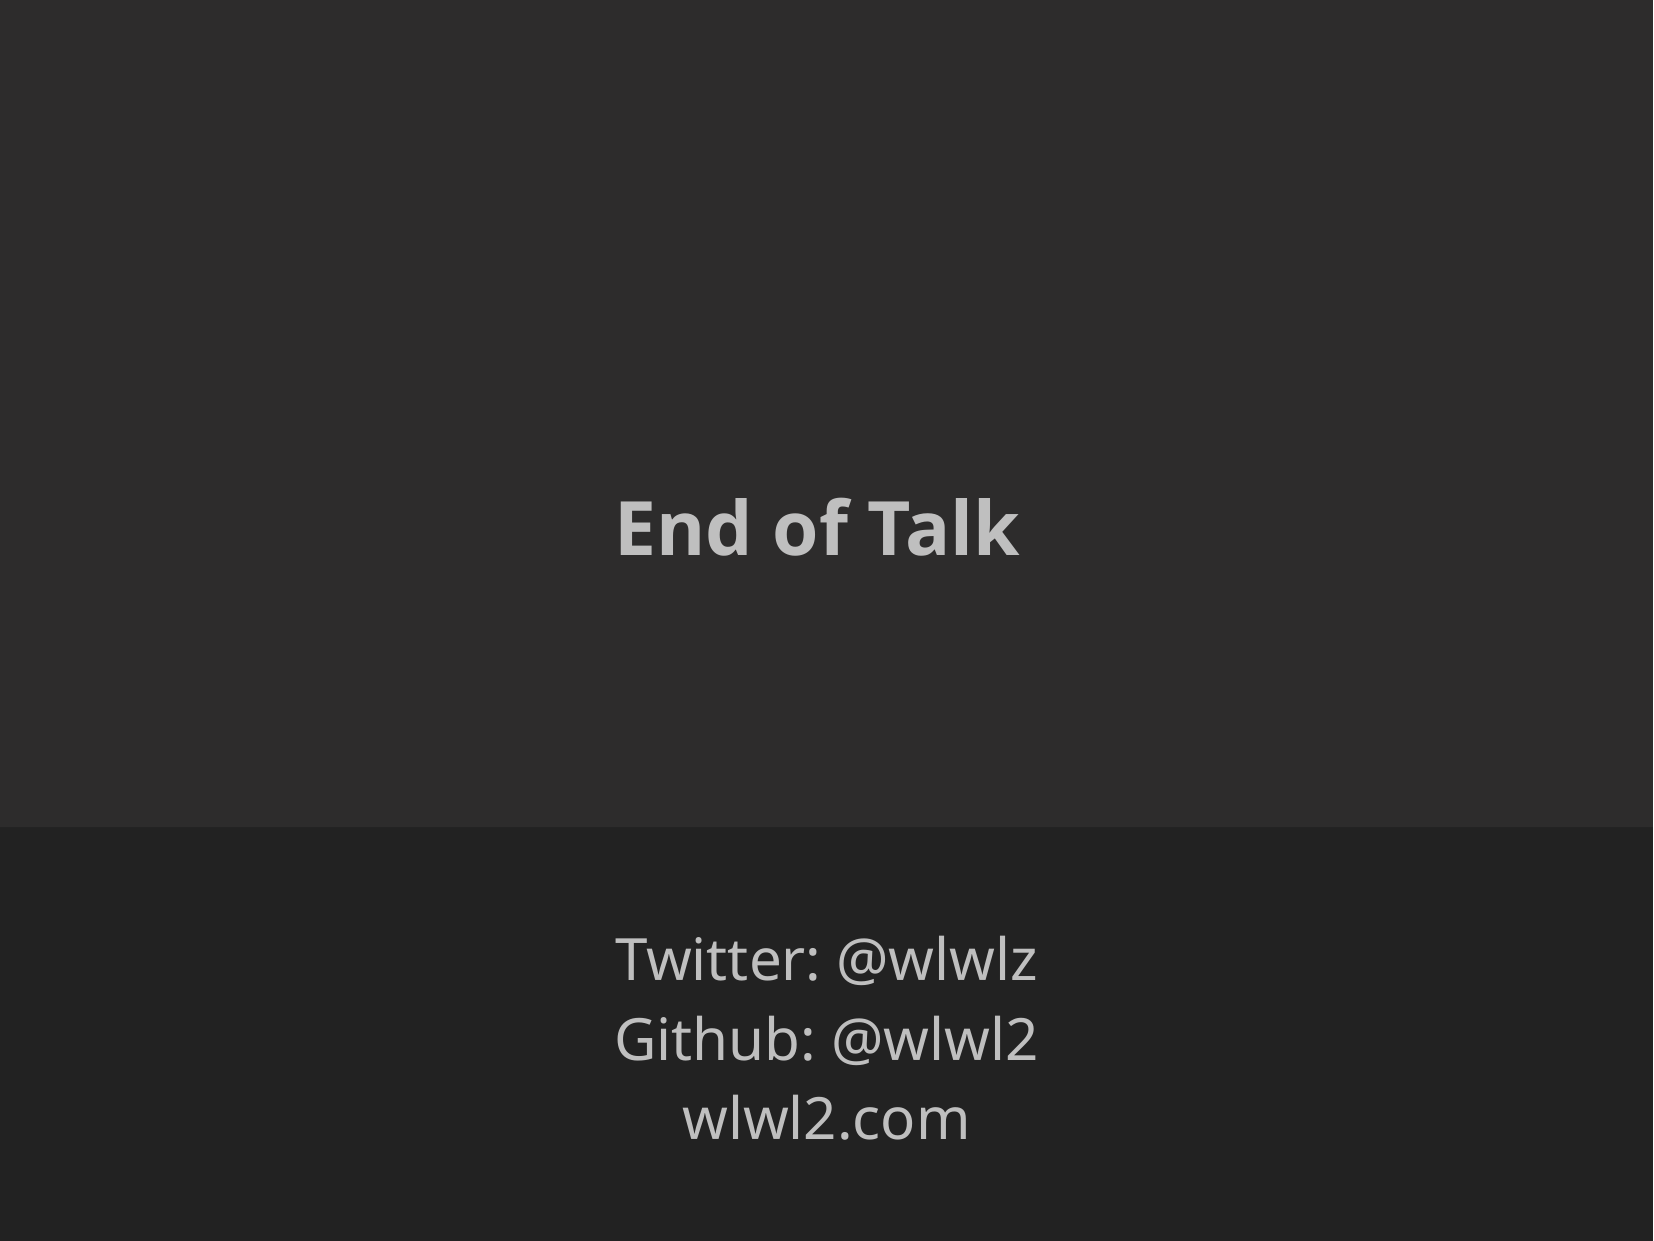

End of Talk
# Twitter: @wlwlz
Github: @wlwl2
wlwl2.com